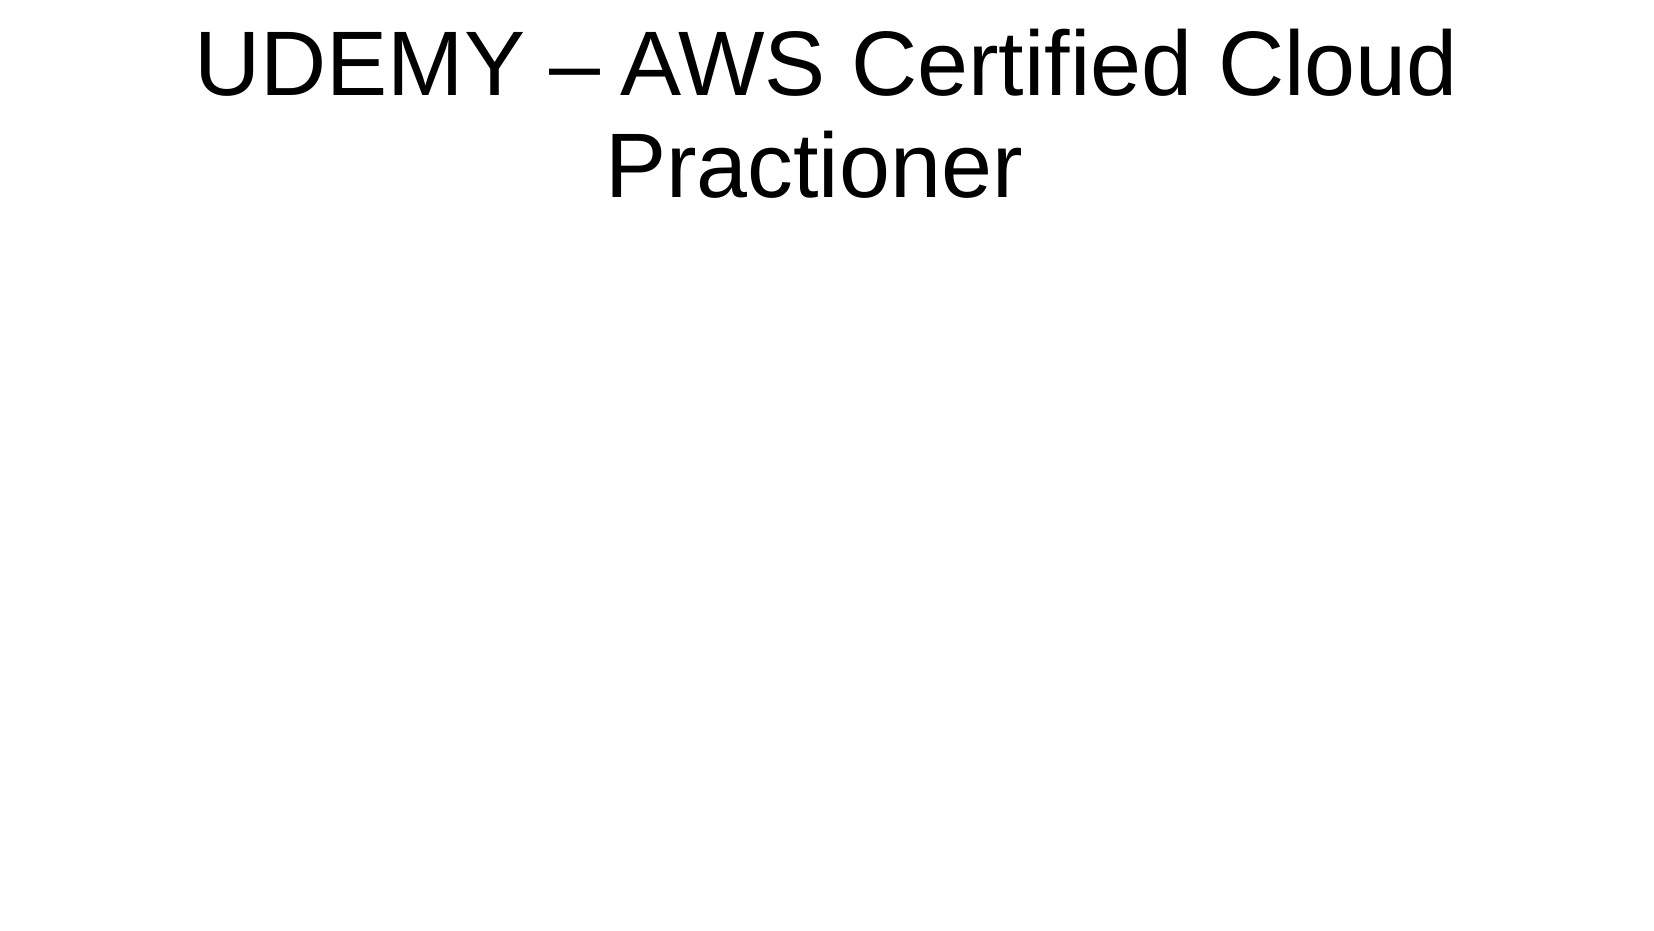

# UDEMY – AWS Certified Cloud Practioner